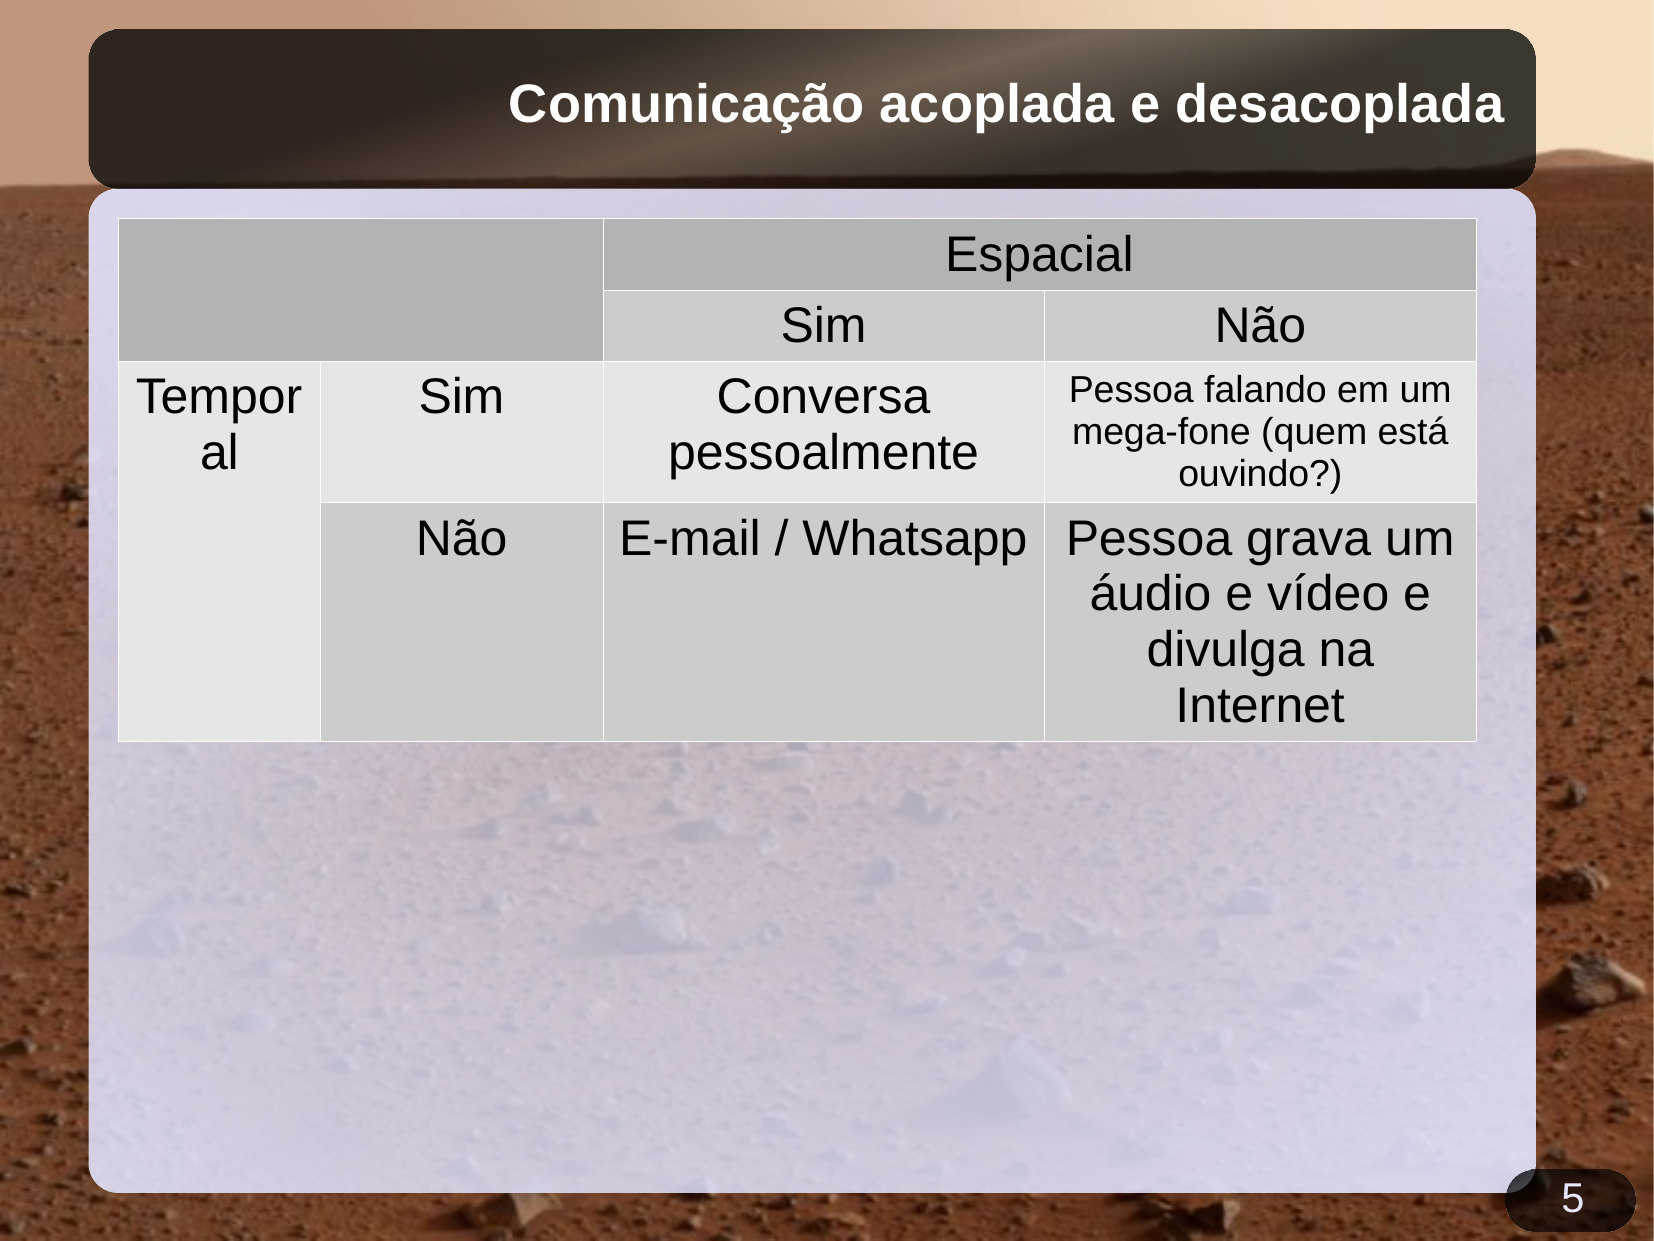

# Comunicação acoplada e desacoplada
| | | Espacial | |
| --- | --- | --- | --- |
| | | Sim | Não |
| Temporal | Sim | Conversa pessoalmente | Pessoa falando em um mega-fone (quem está ouvindo?) |
| | Não | E-mail / Whatsapp | Pessoa grava um áudio e vídeo e divulga na Internet |